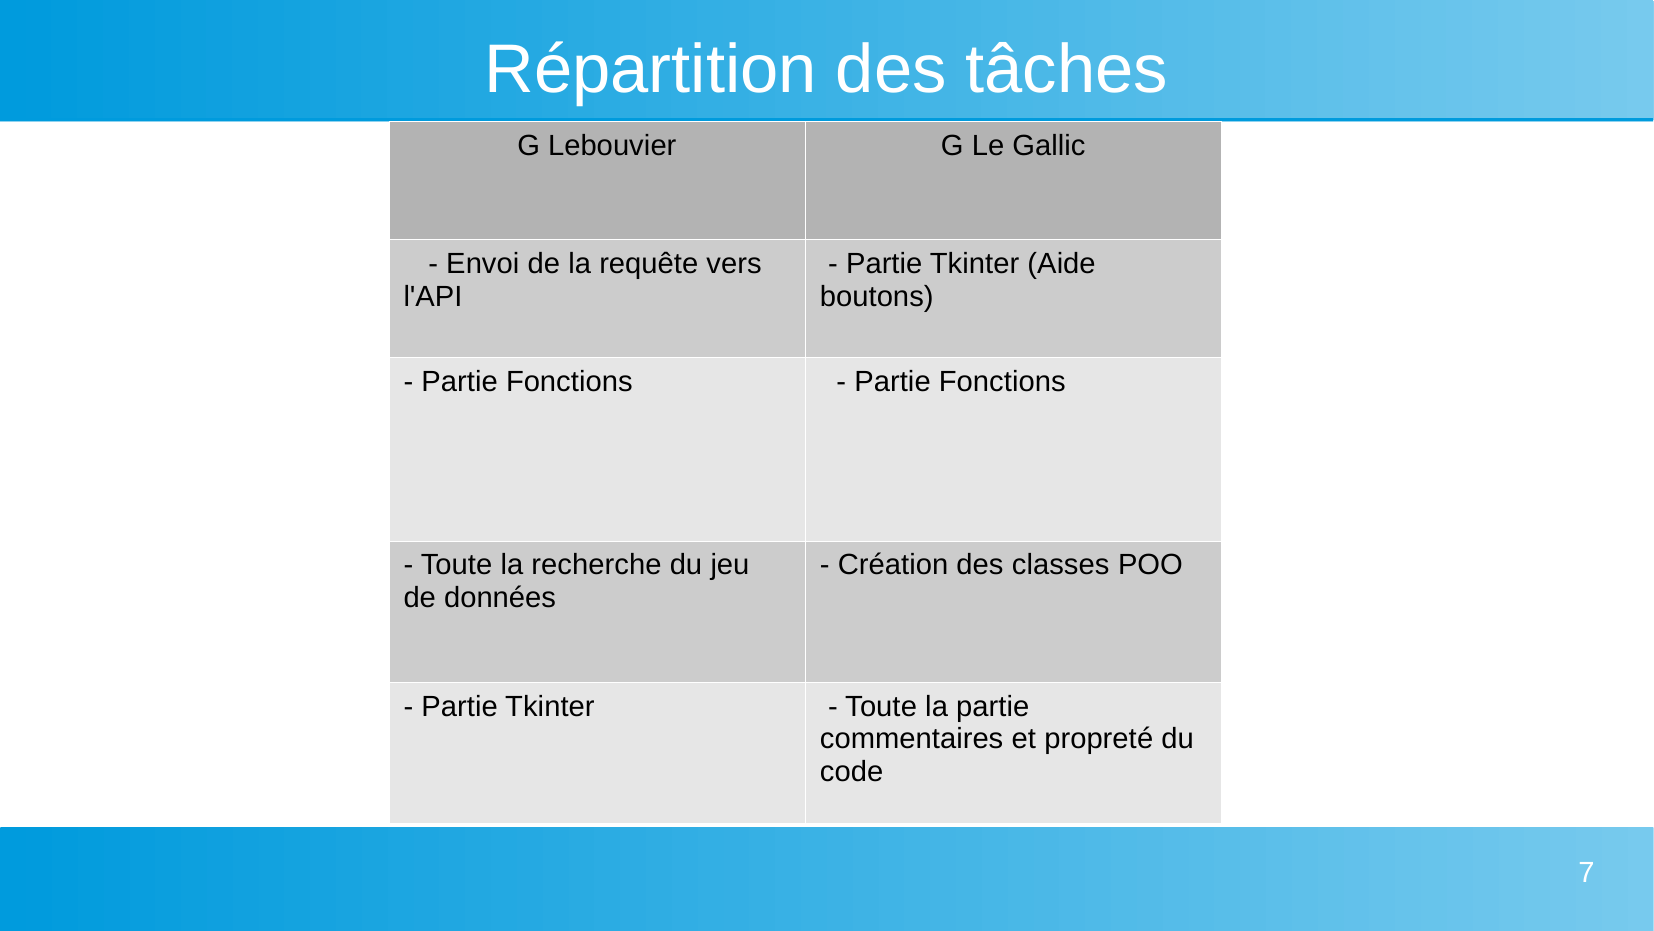

# Répartition des tâches
| G Lebouvier | G Le Gallic |
| --- | --- |
| - Envoi de la requête vers l'API | - Partie Tkinter (Aide boutons) |
| - Partie Fonctions | - Partie Fonctions |
| - Toute la recherche du jeu de données | - Création des classes POO |
| - Partie Tkinter | - Toute la partie commentaires et propreté du code |
7